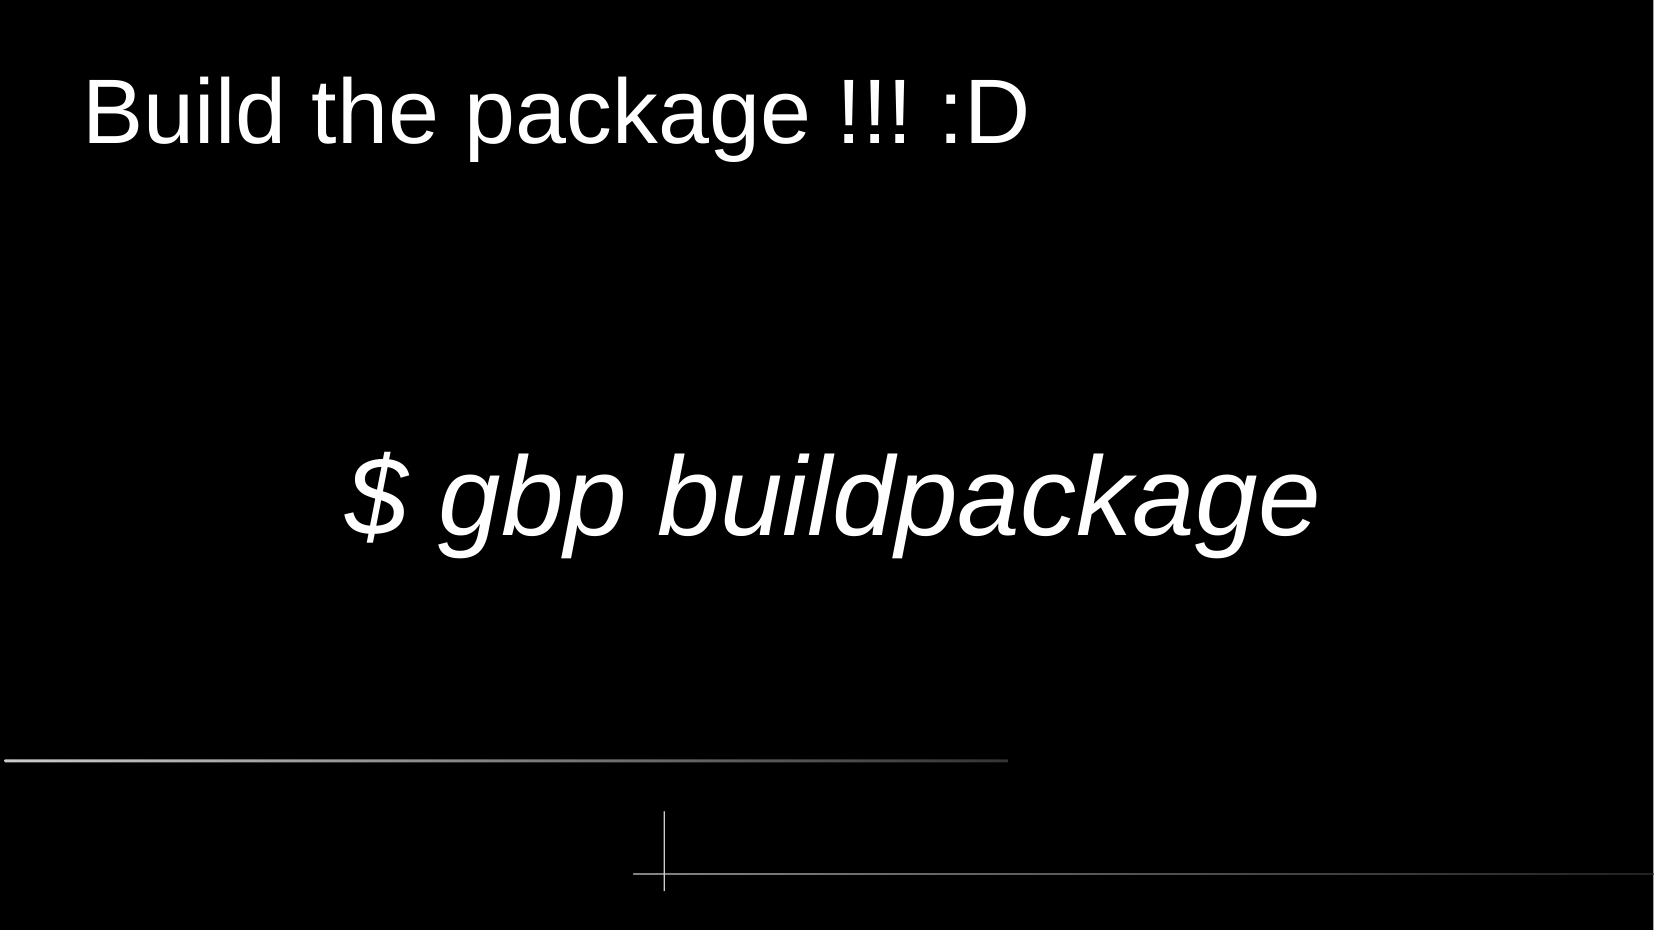

# Build the package !!! :D
$ gbp buildpackage